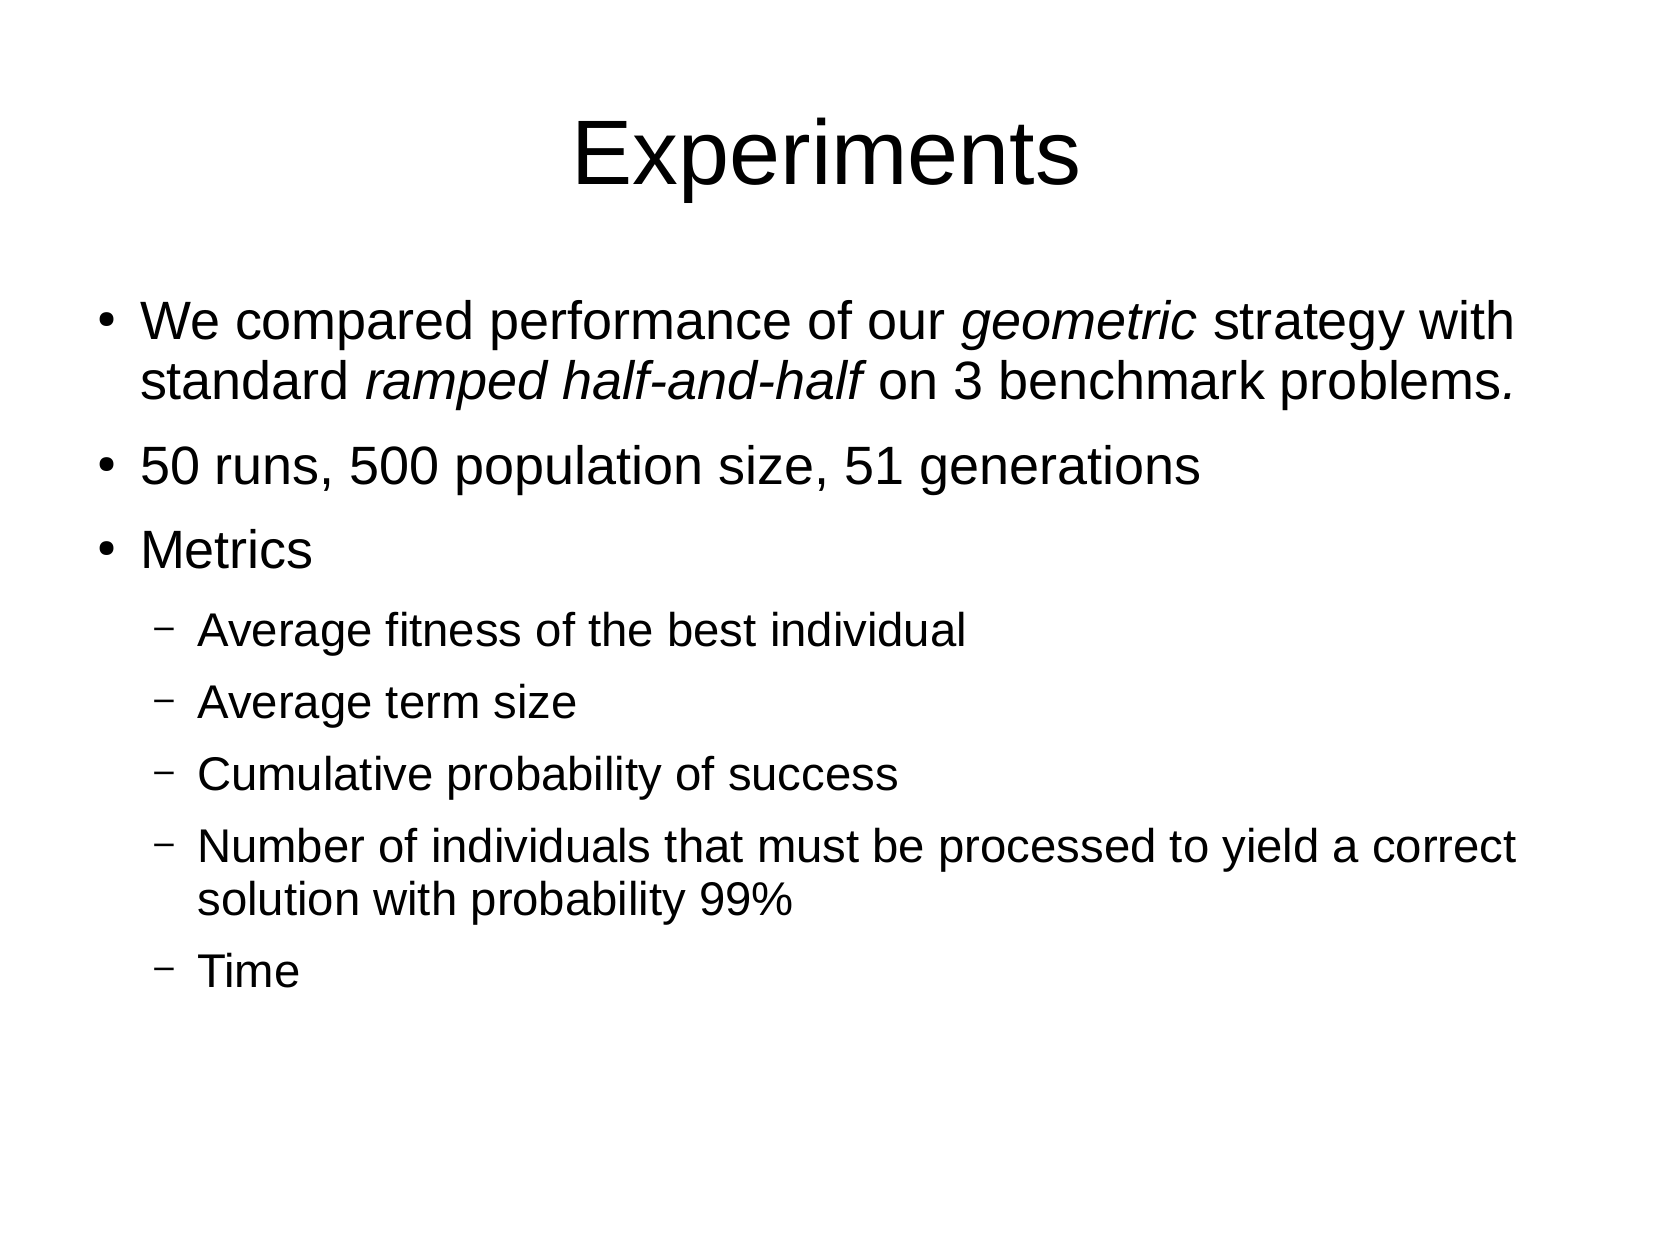

# Experiments
We compared performance of our geometric strategy with standard ramped half-and-half on 3 benchmark problems.
50 runs, 500 population size, 51 generations
Metrics
Average fitness of the best individual
Average term size
Cumulative probability of success
Number of individuals that must be processed to yield a correct solution with probability 99%
Time